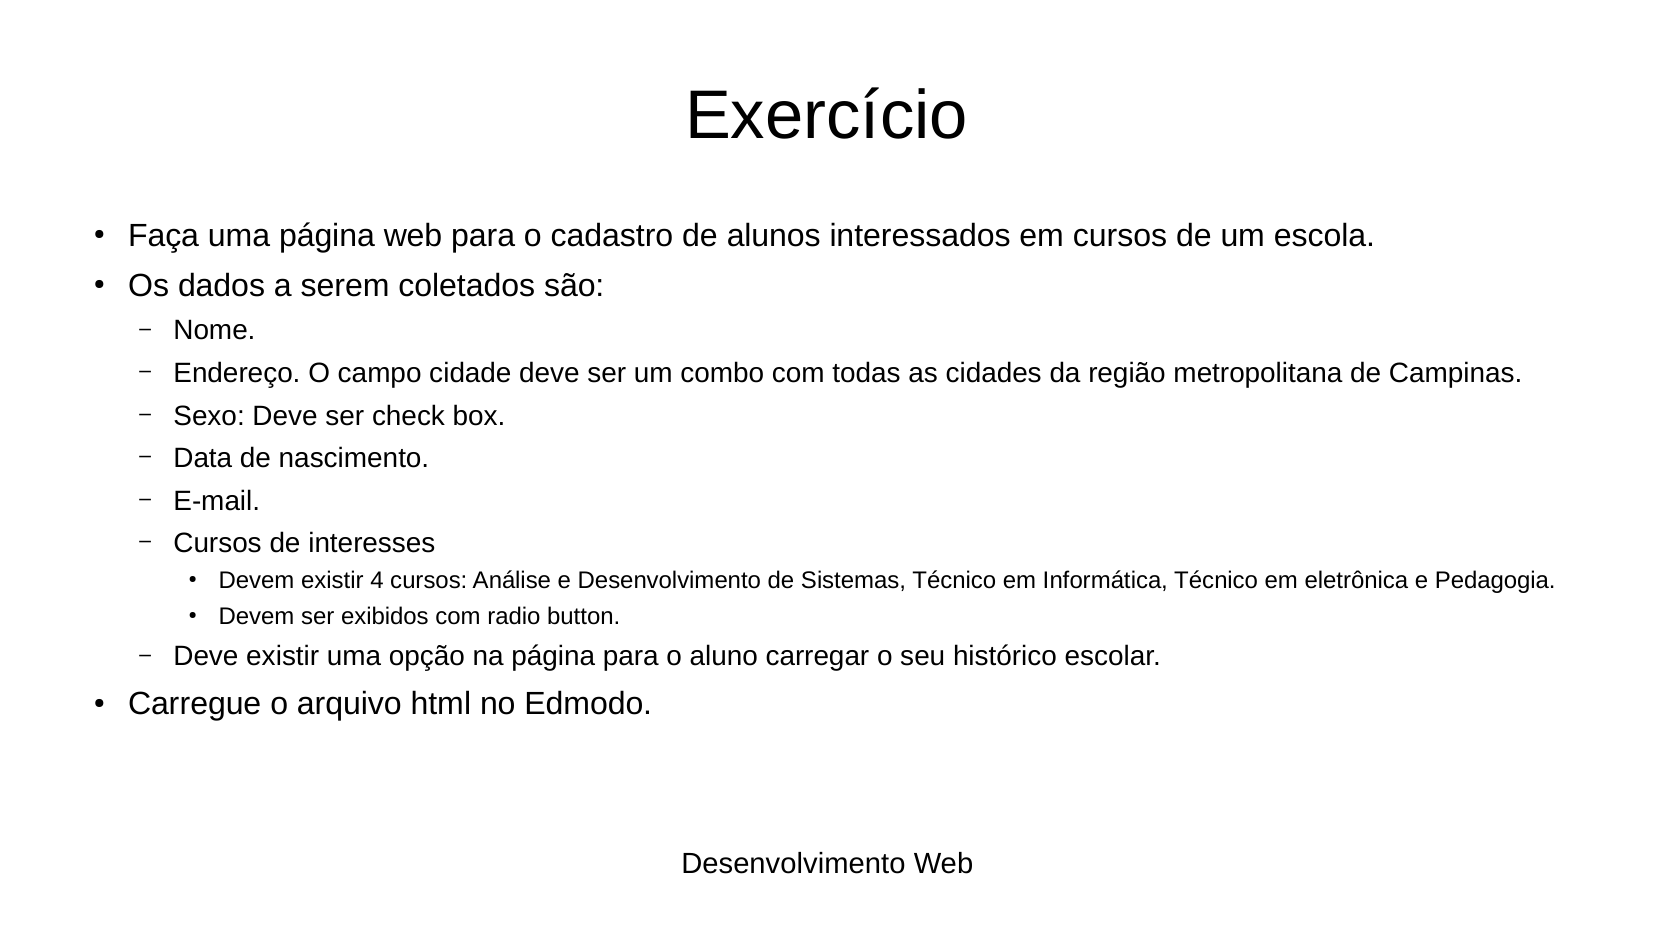

# Exercício
Faça uma página web para o cadastro de alunos interessados em cursos de um escola.
Os dados a serem coletados são:
Nome.
Endereço. O campo cidade deve ser um combo com todas as cidades da região metropolitana de Campinas.
Sexo: Deve ser check box.
Data de nascimento.
E-mail.
Cursos de interesses
Devem existir 4 cursos: Análise e Desenvolvimento de Sistemas, Técnico em Informática, Técnico em eletrônica e Pedagogia.
Devem ser exibidos com radio button.
Deve existir uma opção na página para o aluno carregar o seu histórico escolar.
Carregue o arquivo html no Edmodo.
Desenvolvimento Web